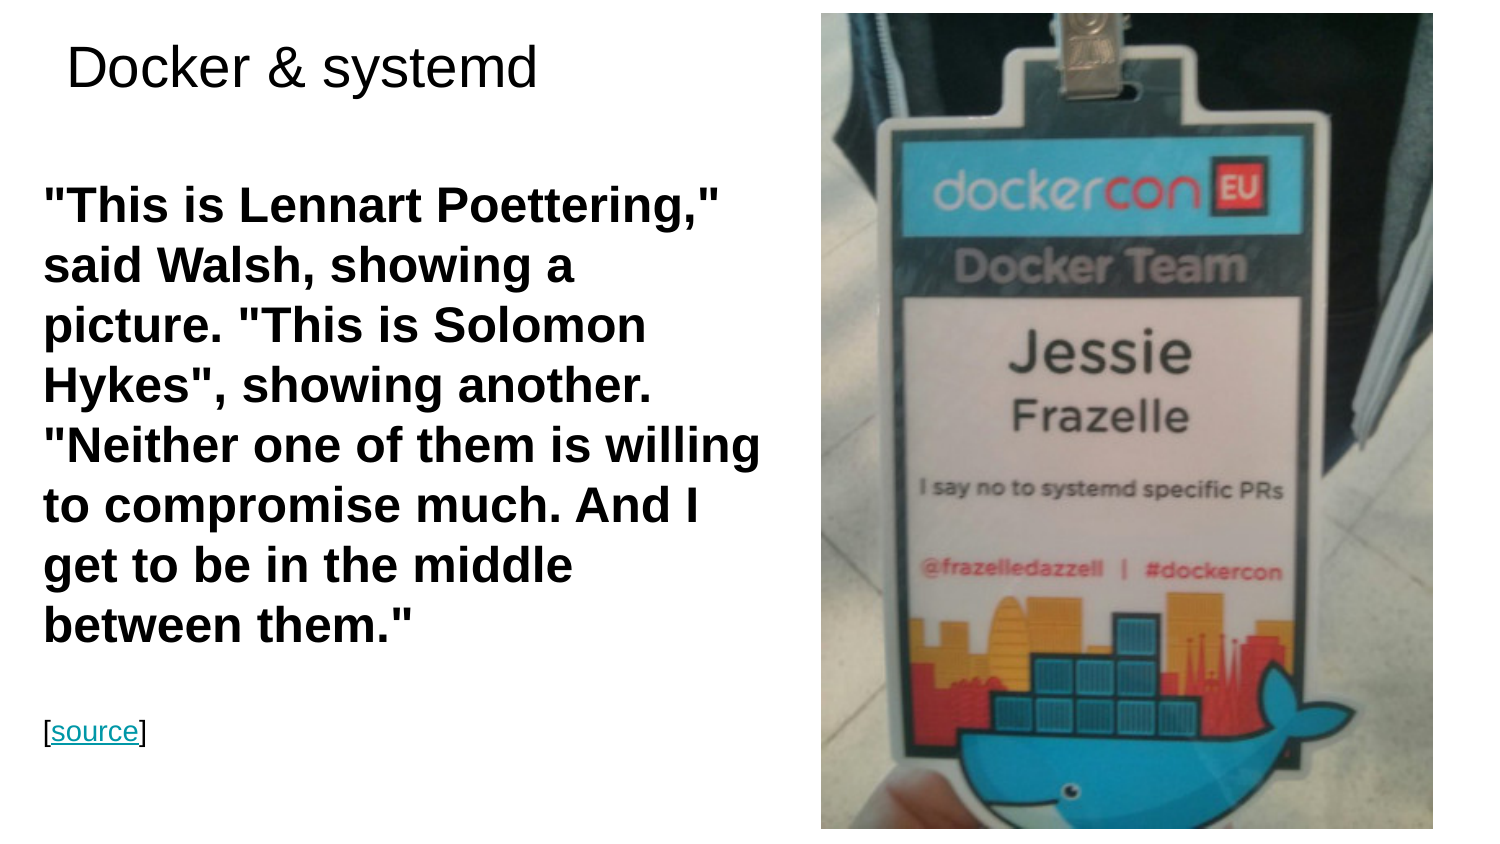

# Docker & systemd
"This is Lennart Poettering," said Walsh, showing a picture. "This is Solomon Hykes", showing another. "Neither one of them is willing to compromise much. And I get to be in the middle between them."
[source]